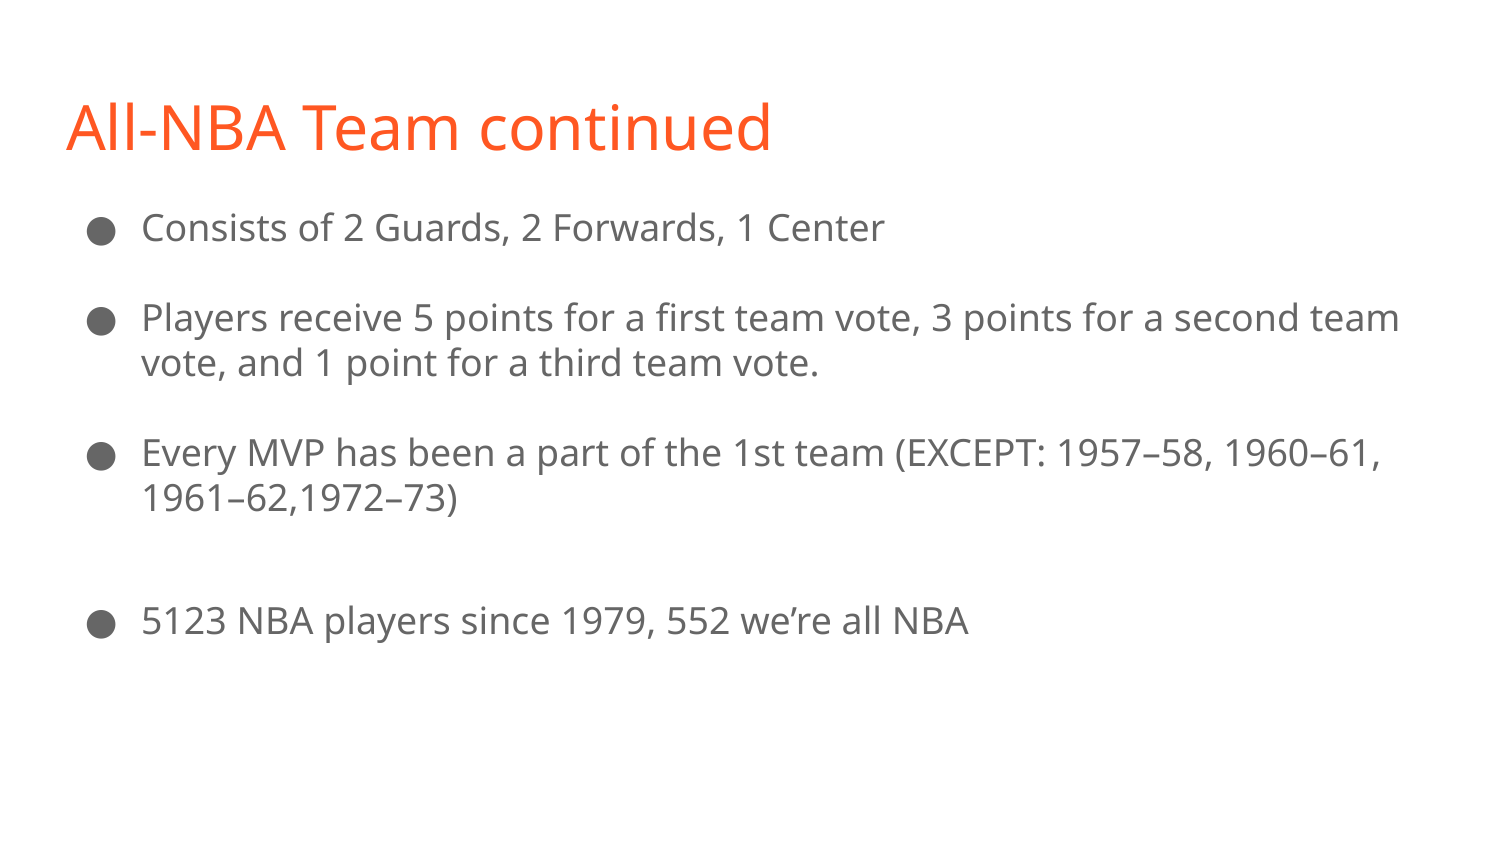

# All-NBA Team continued
Consists of 2 Guards, 2 Forwards, 1 Center
Players receive 5 points for a first team vote, 3 points for a second team vote, and 1 point for a third team vote.
Every MVP has been a part of the 1st team (EXCEPT: 1957–58, 1960–61, 1961–62,1972–73)
5123 NBA players since 1979, 552 we’re all NBA